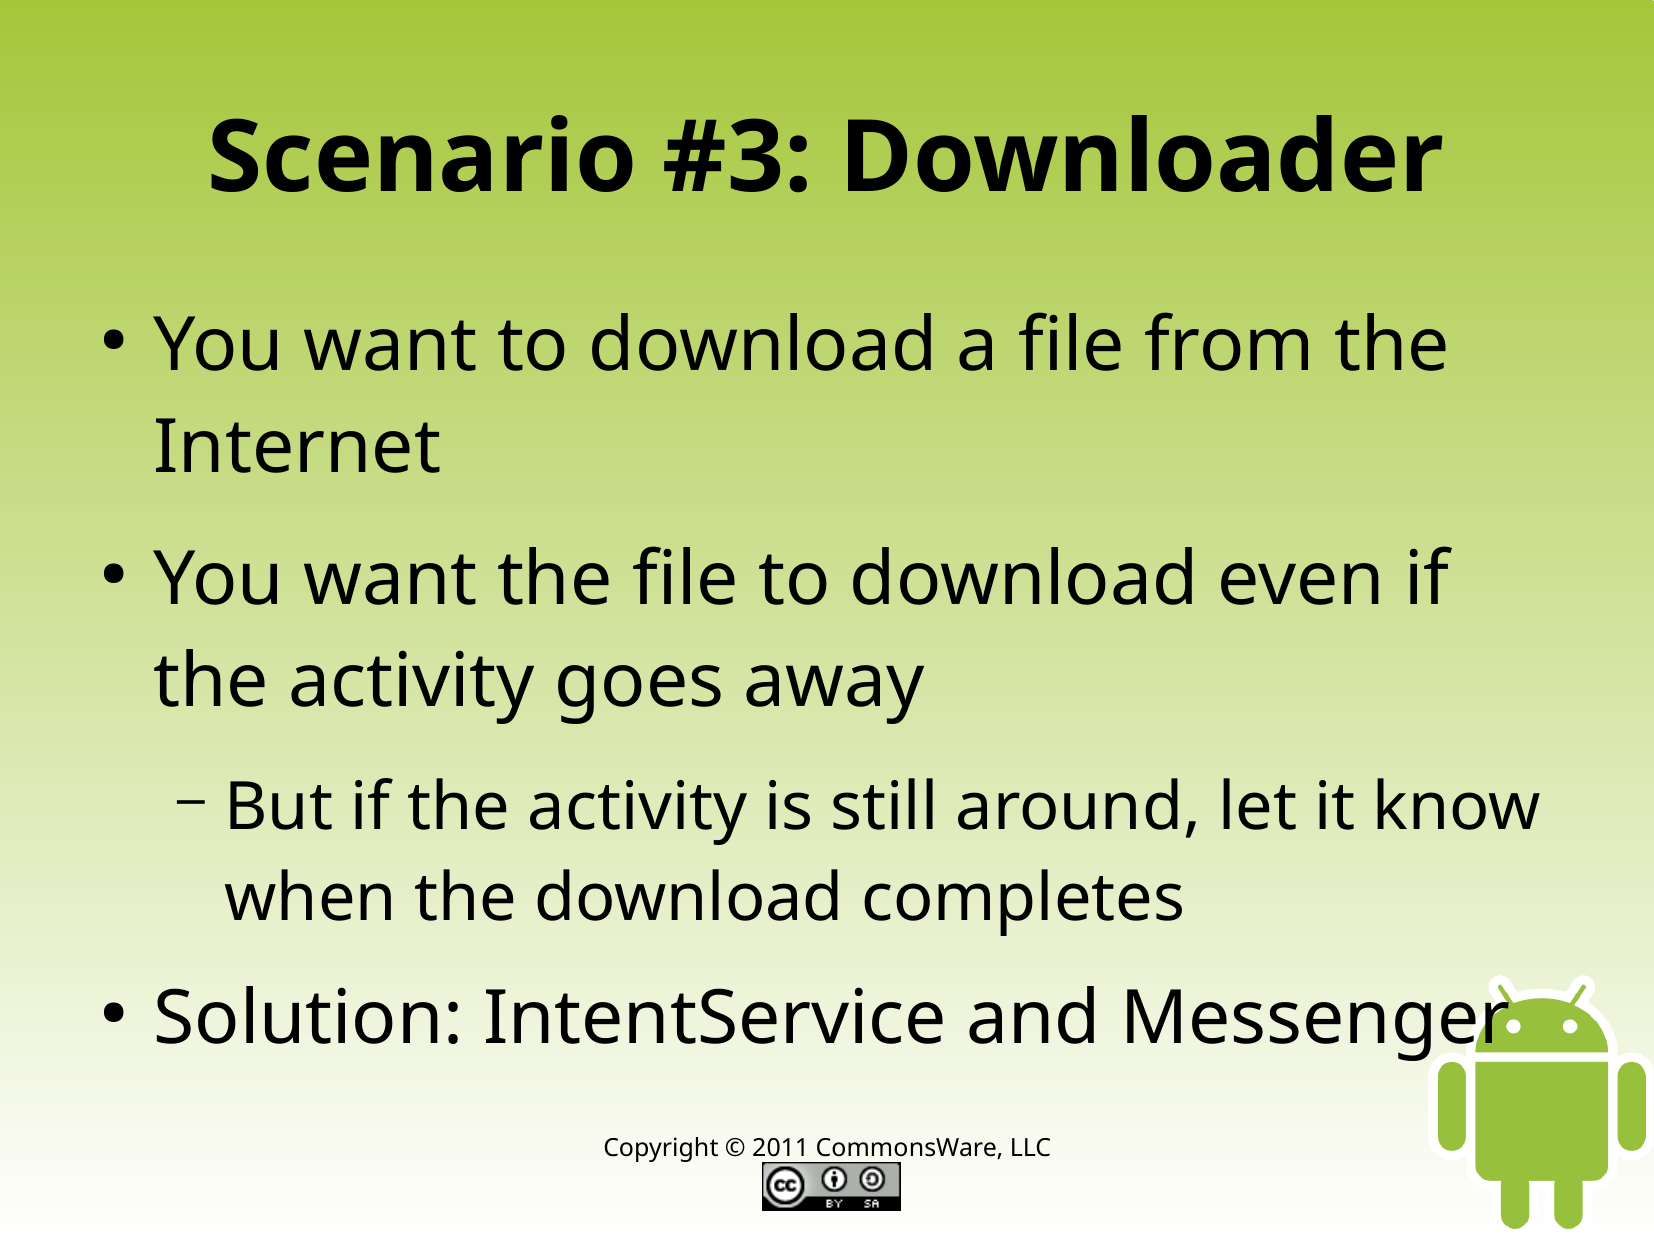

# Scenario #3: Downloader
You want to download a file from the Internet
You want the file to download even if the activity goes away
But if the activity is still around, let it know when the download completes
Solution: IntentService and Messenger